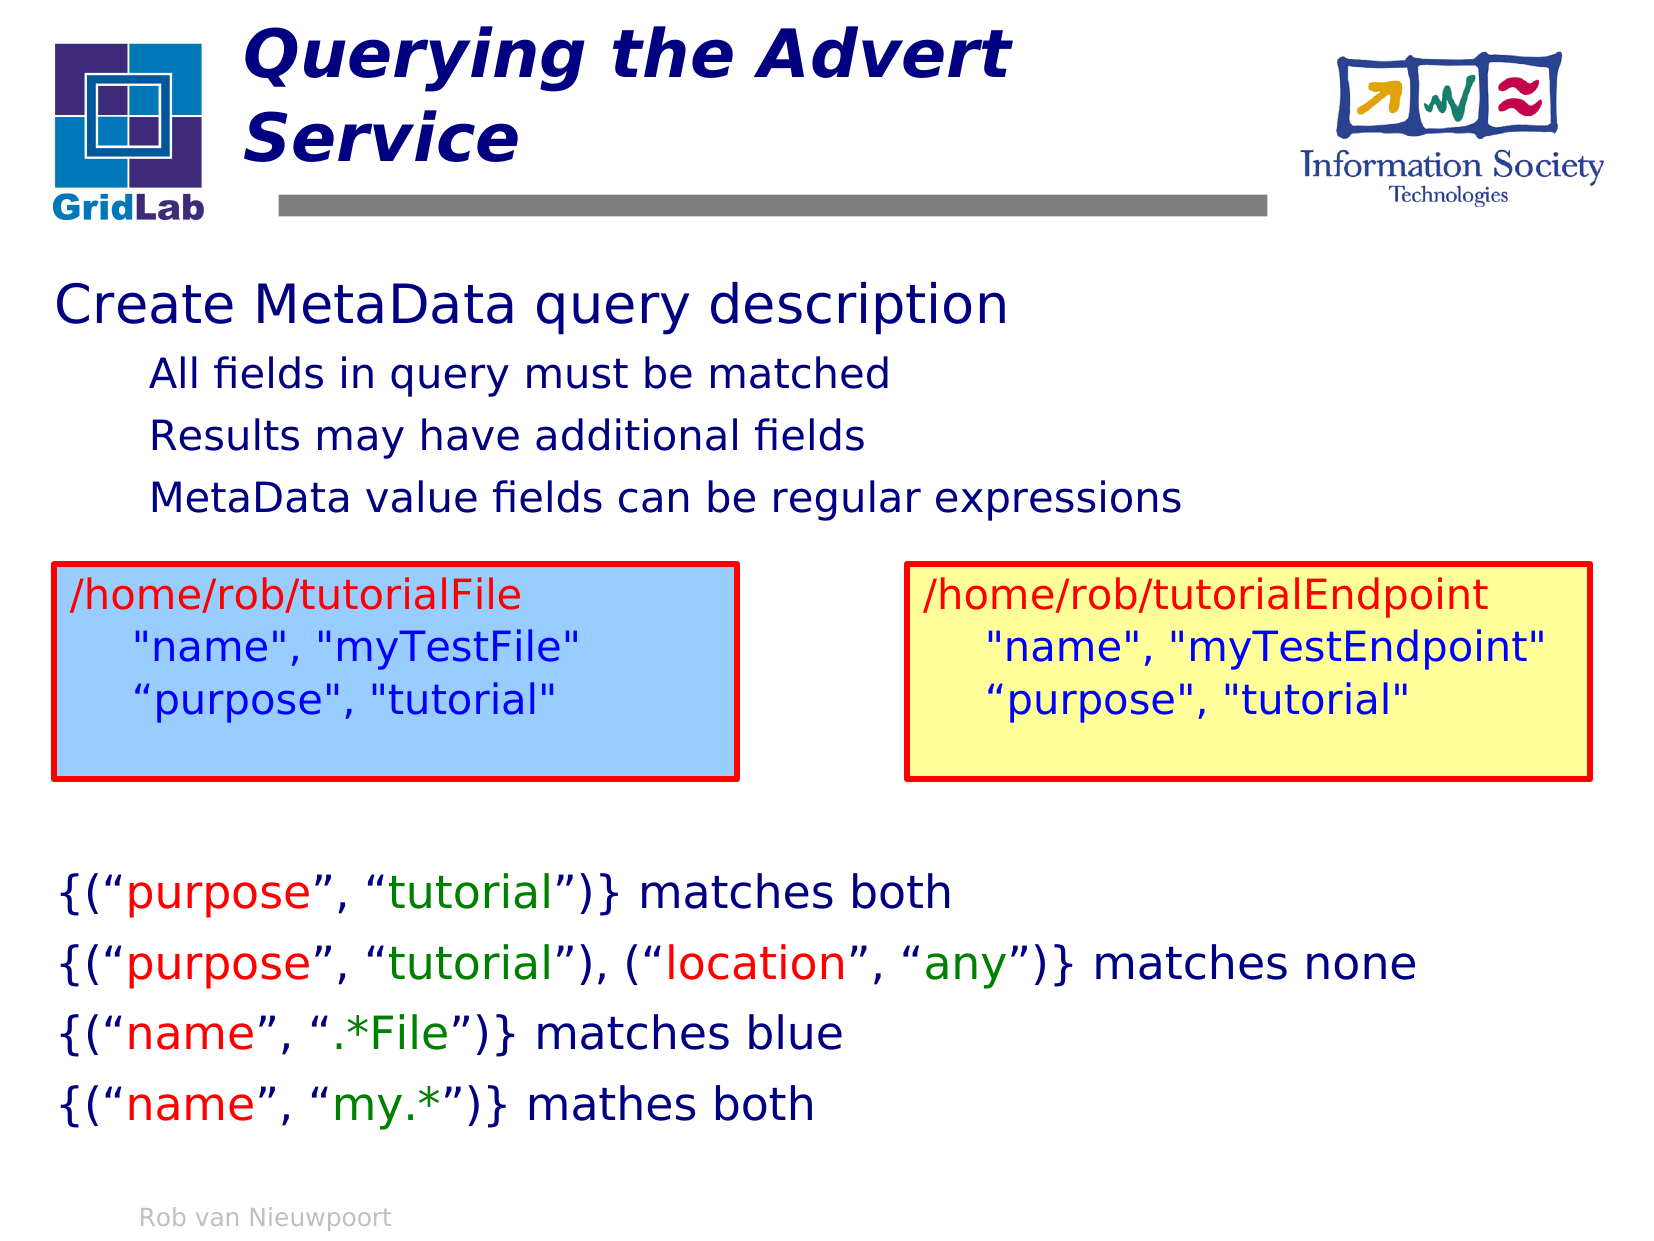

# Querying the Advert Service
Create MetaData query description
All fields in query must be matched
Results may have additional fields
MetaData value fields can be regular expressions
 /home/rob/tutorialFile
	"name", "myTestFile"
	“purpose", "tutorial"
 /home/rob/tutorialEndpoint
	"name", "myTestEndpoint"
	“purpose", "tutorial"
{(“purpose”, “tutorial”)} matches both
{(“purpose”, “tutorial”), (“location”, “any”)} matches none
{(“name”, “.*File”)} matches blue
{(“name”, “my.*”)} mathes both